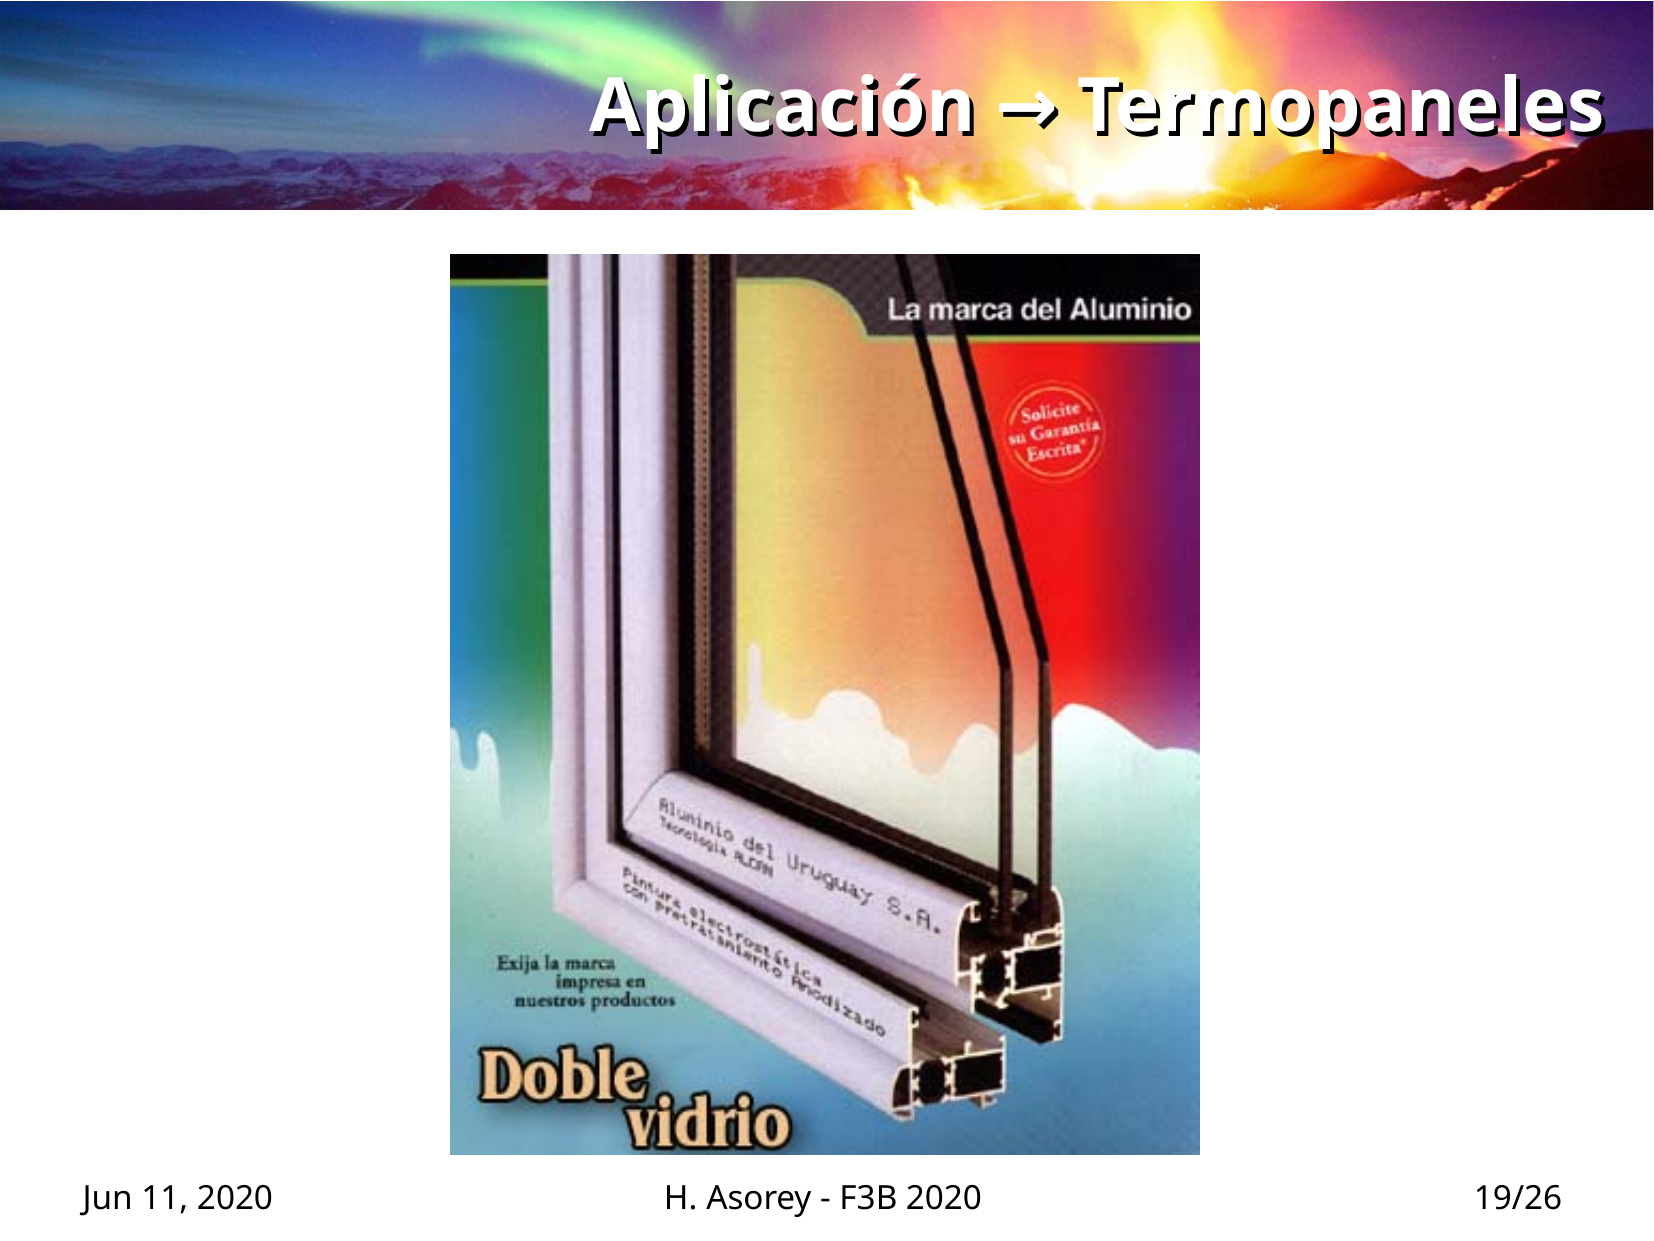

# Aplicación → Termopaneles
Jun 11, 2020
H. Asorey - F3B 2020
19